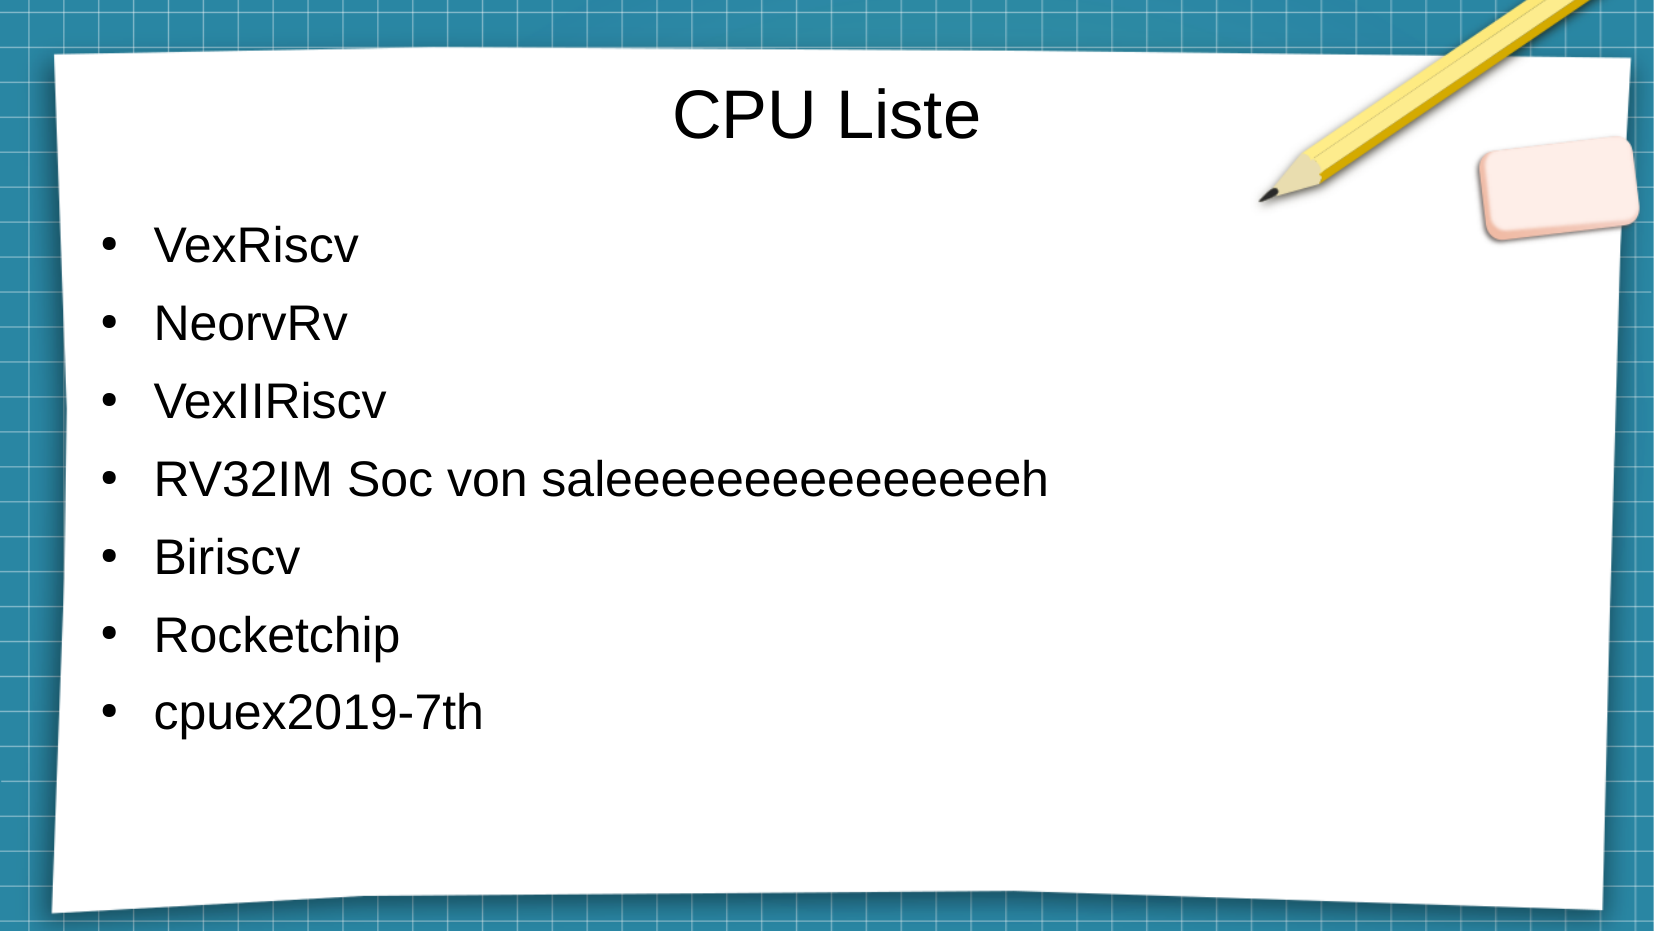

# CPU Liste
VexRiscv
NeorvRv
VexIIRiscv
RV32IM Soc von saleeeeeeeeeeeeeeeh
Biriscv
Rocketchip
cpuex2019-7th